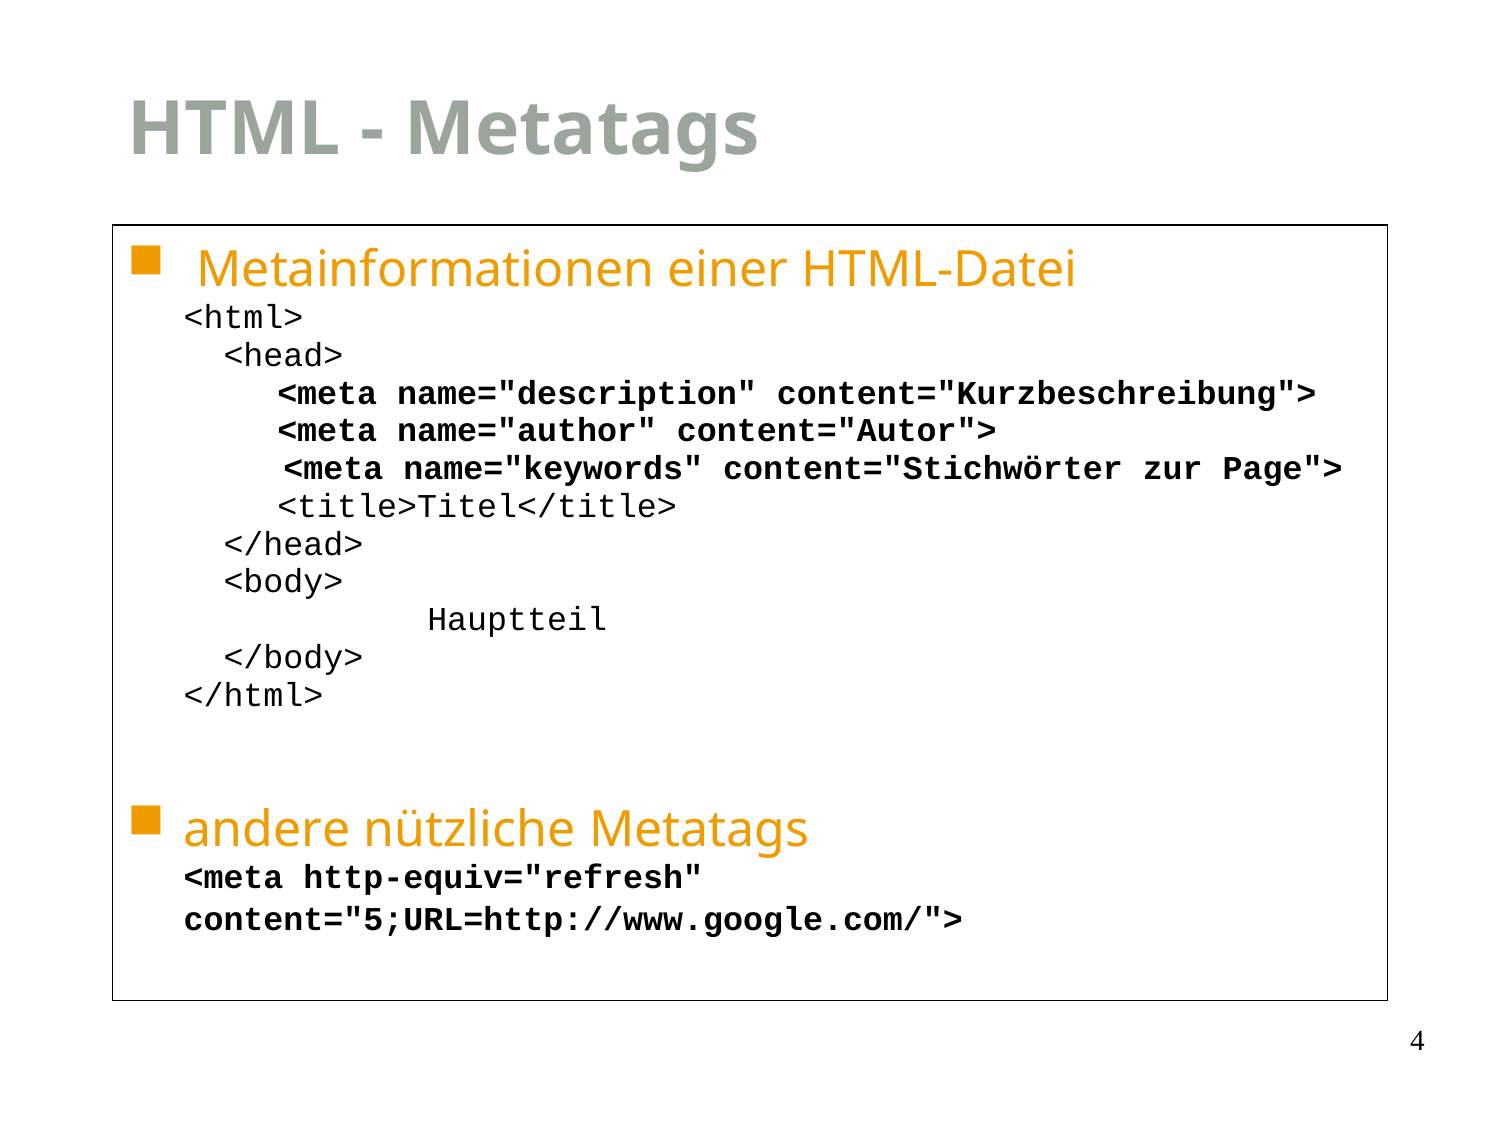

# HTML - Metatags
 Metainformationen einer HTML-Datei
<html>
 <head>
	<meta name="description" content="Kurzbeschreibung"> 	<meta name="author" content="Autor">
 <meta name="keywords" content="Stichwörter zur Page"> 	<title>Titel</title>
 </head>
 <body>
		Hauptteil
 </body>
</html>
andere nützliche Metatags
<meta http-equiv="refresh" content="5;URL=http://www.google.com/">
4